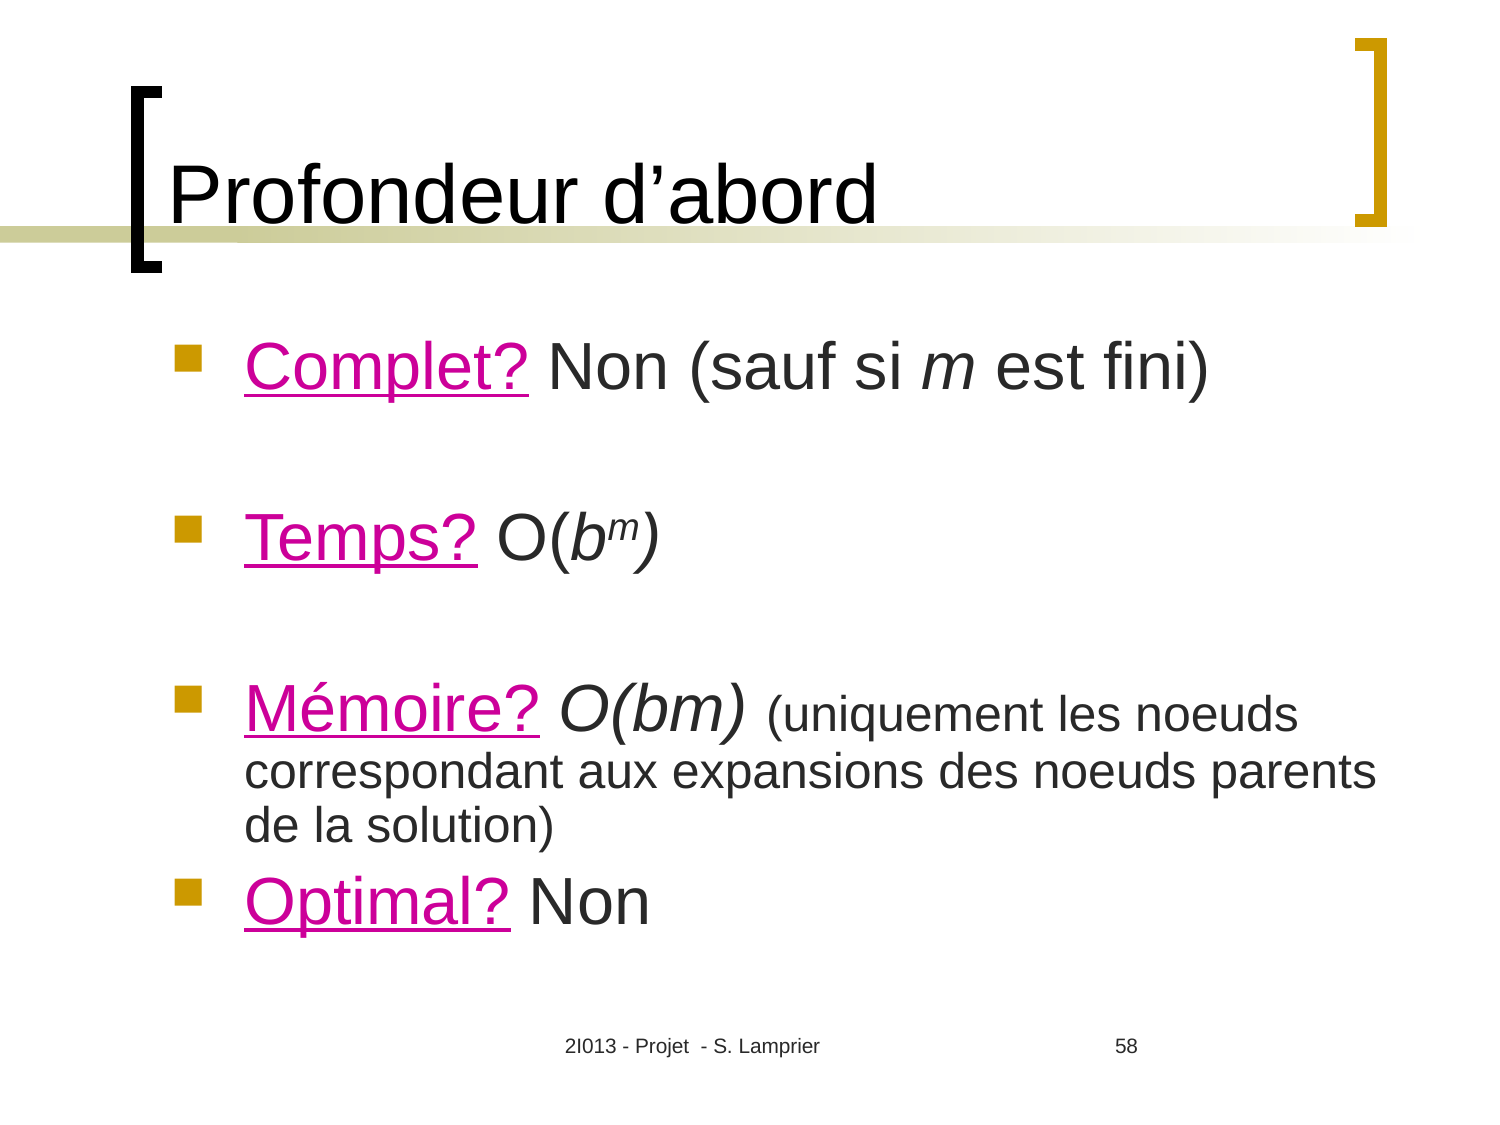

# Profondeur d’abord
Complet? Non (sauf si m est fini)
Temps? O(bm)
Mémoire? O(bm) (uniquement les noeuds correspondant aux expansions des noeuds parents de la solution)
Optimal? Non
2I013 - Projet - S. Lamprier